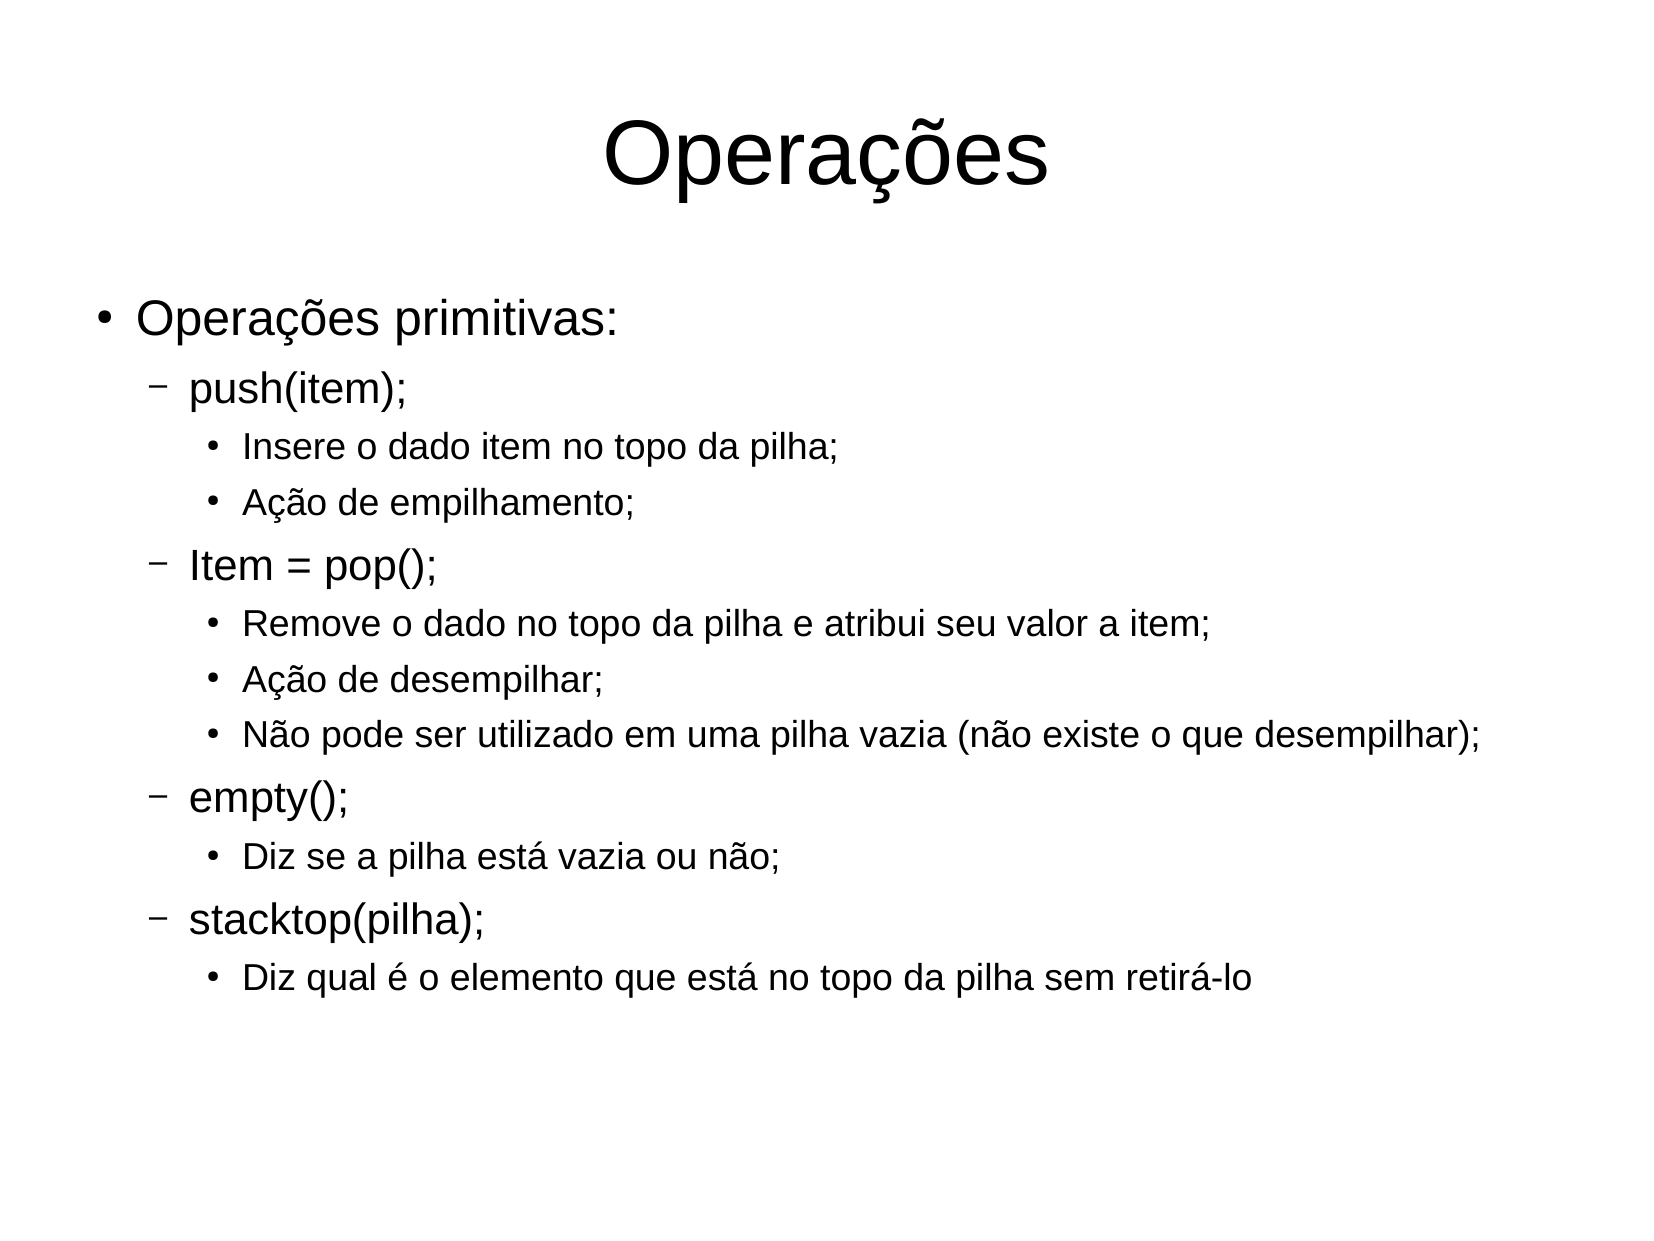

# Operações
Operações primitivas:
push(item);
Insere o dado item no topo da pilha;
Ação de empilhamento;
Item = pop();
Remove o dado no topo da pilha e atribui seu valor a item;
Ação de desempilhar;
Não pode ser utilizado em uma pilha vazia (não existe o que desempilhar);
empty();
Diz se a pilha está vazia ou não;
stacktop(pilha);
Diz qual é o elemento que está no topo da pilha sem retirá-lo